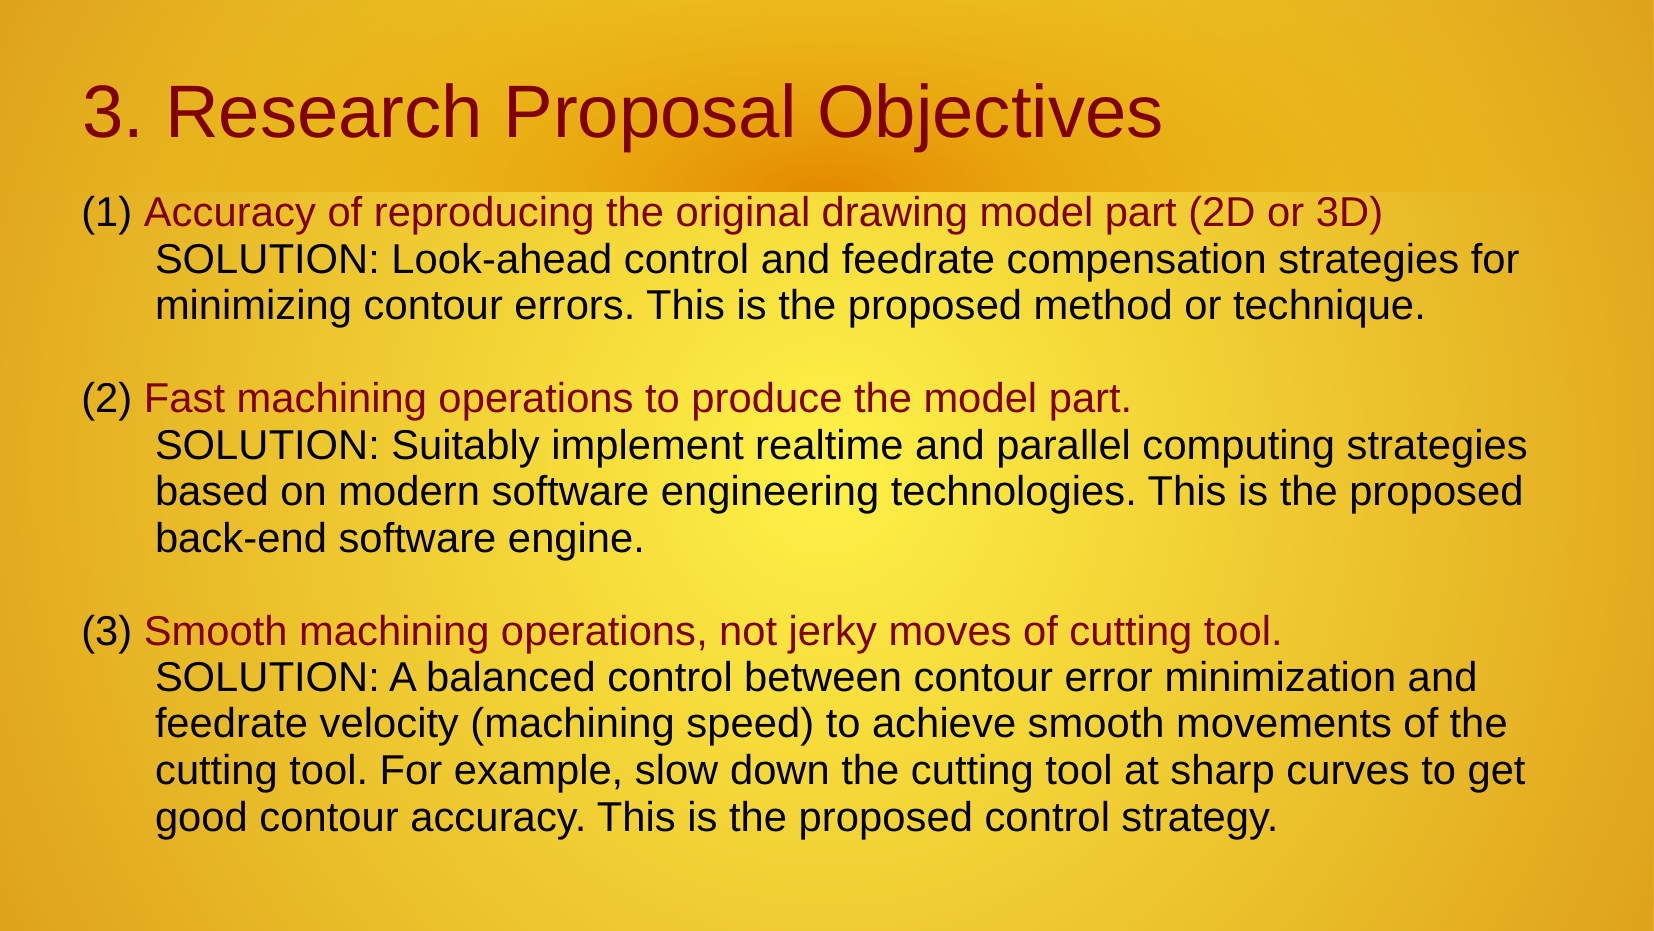

# 3. Research Proposal Objectives
(1) Accuracy of reproducing the original drawing model part (2D or 3D)
	SOLUTION: Look-ahead control and feedrate compensation strategies for
 	minimizing contour errors. This is the proposed method or technique.
(2) Fast machining operations to produce the model part.
	SOLUTION: Suitably implement realtime and parallel computing strategies
	based on modern software engineering technologies. This is the proposed
	back-end software engine.
(3) Smooth machining operations, not jerky moves of cutting tool.
	SOLUTION: A balanced control between contour error minimization and
	feedrate velocity (machining speed) to achieve smooth movements of the
	cutting tool. For example, slow down the cutting tool at sharp curves to get
	good contour accuracy. This is the proposed control strategy.